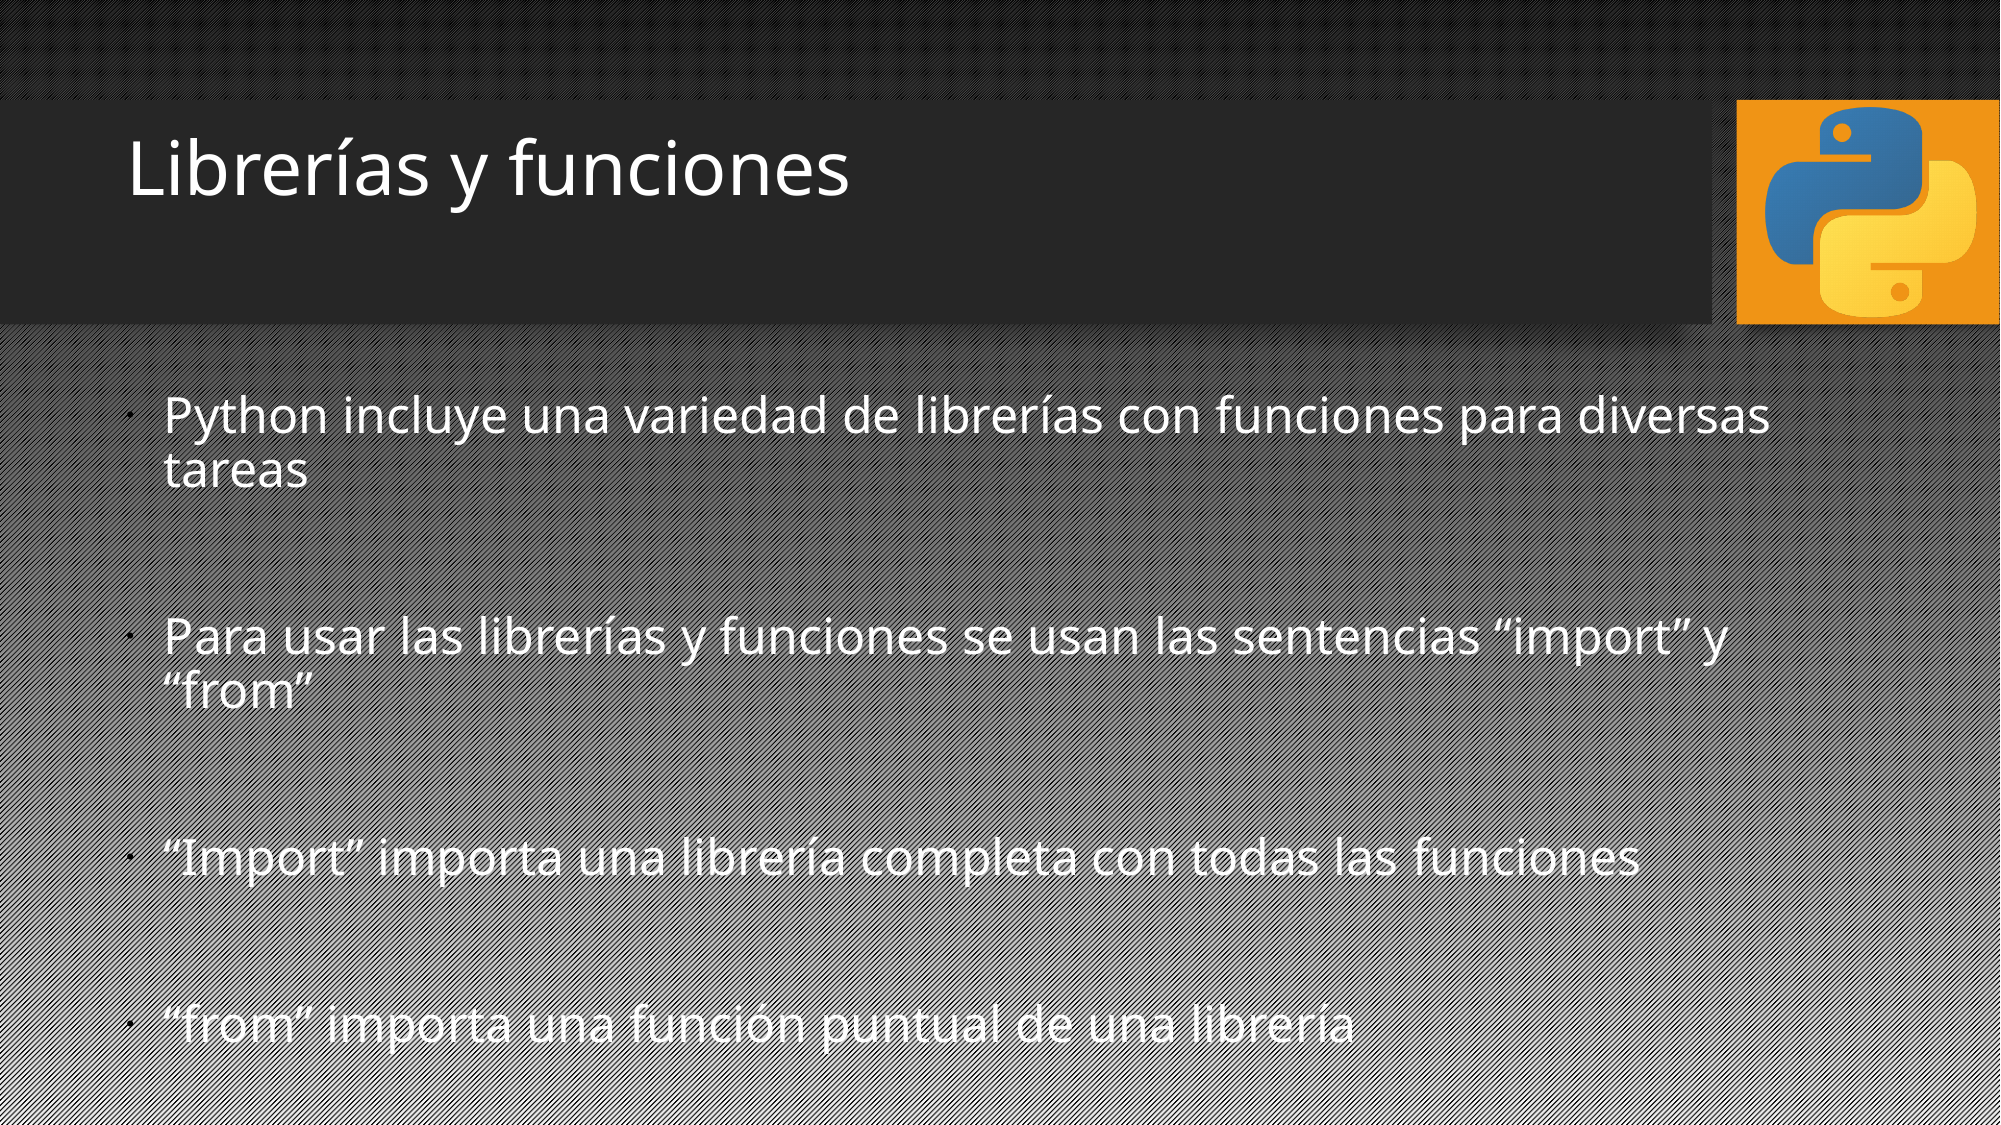

# Librerías y funciones
Python incluye una variedad de librerías con funciones para diversas tareas
Para usar las librerías y funciones se usan las sentencias “import” y “from”
“Import” importa una librería completa con todas las funciones
“from” importa una función puntual de una librería
Pueden importarse en cualquier lugar del código